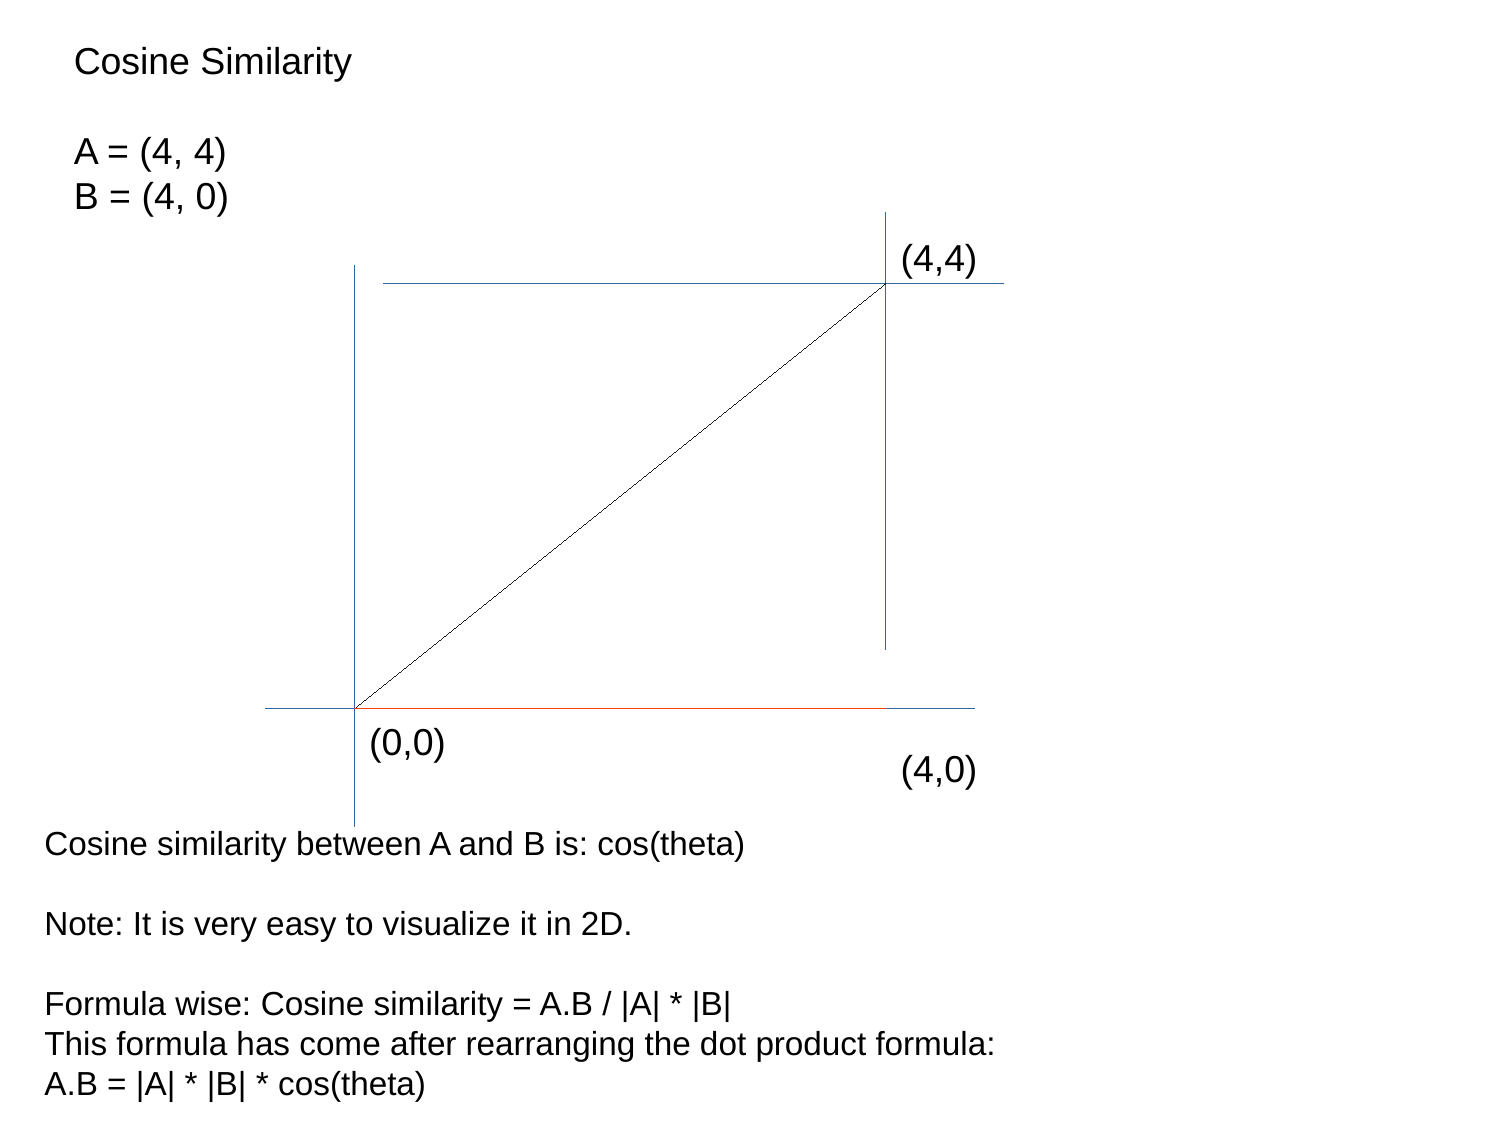

Cosine Similarity
A = (4, 4)
B = (4, 0)
(4,4)
(0,0)
(4,0)
Cosine similarity between A and B is: cos(theta)
Note: It is very easy to visualize it in 2D.
Formula wise: Cosine similarity = A.B / |A| * |B|
This formula has come after rearranging the dot product formula:
A.B = |A| * |B| * cos(theta)